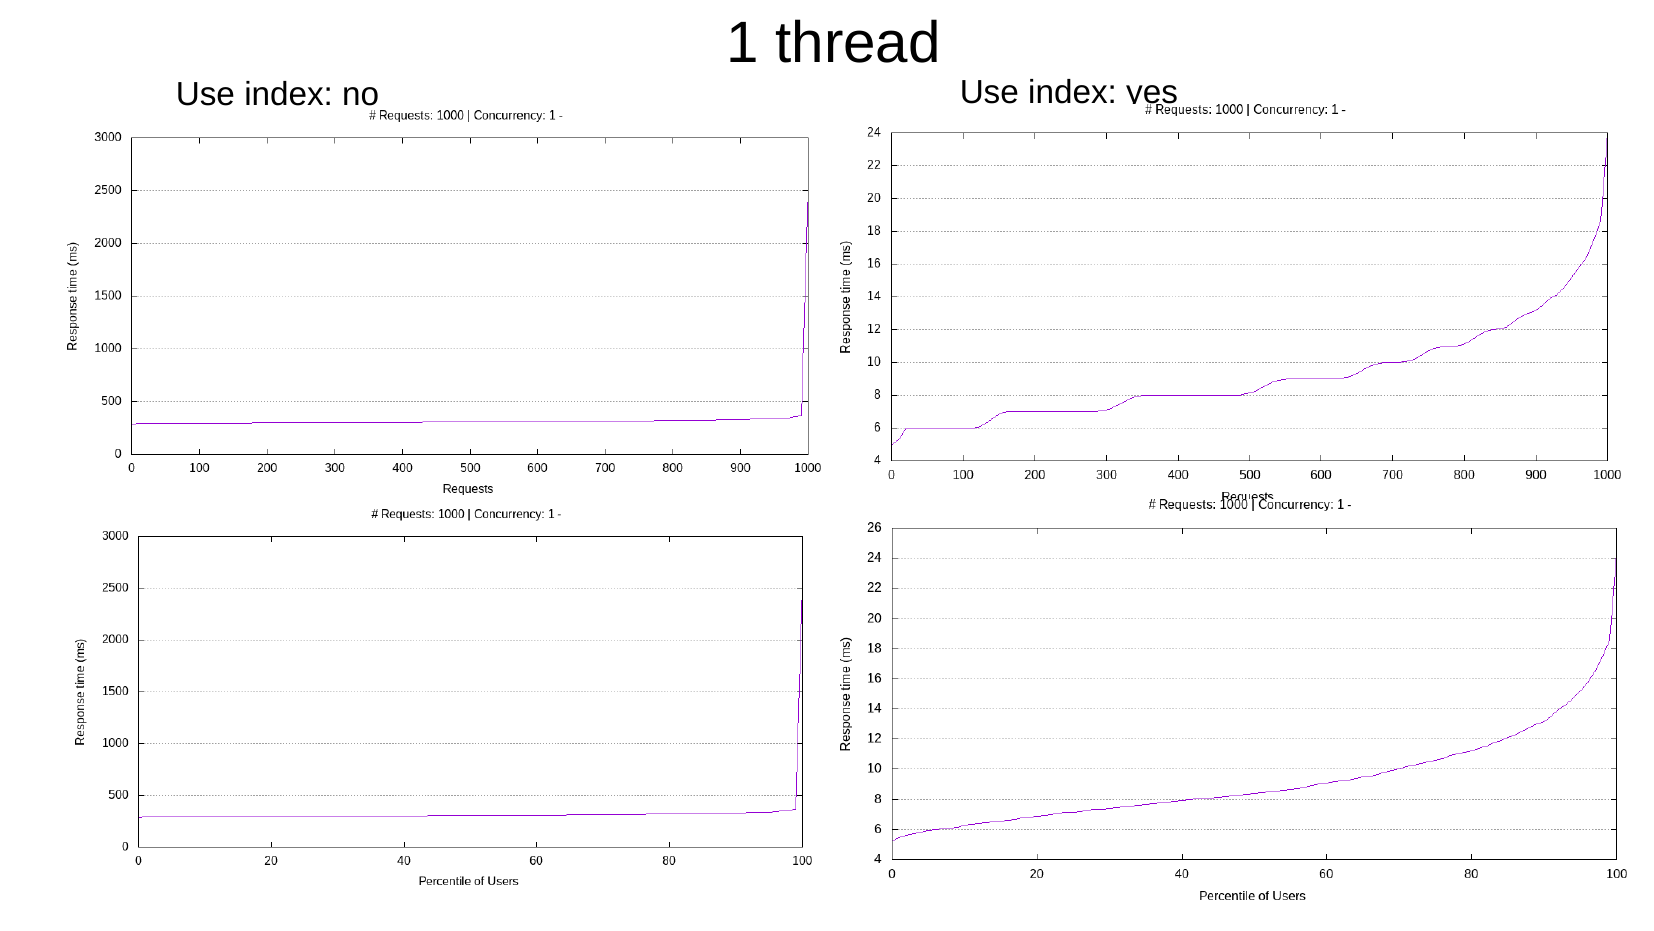

# 1 thread
Use index: yes
Use index: no